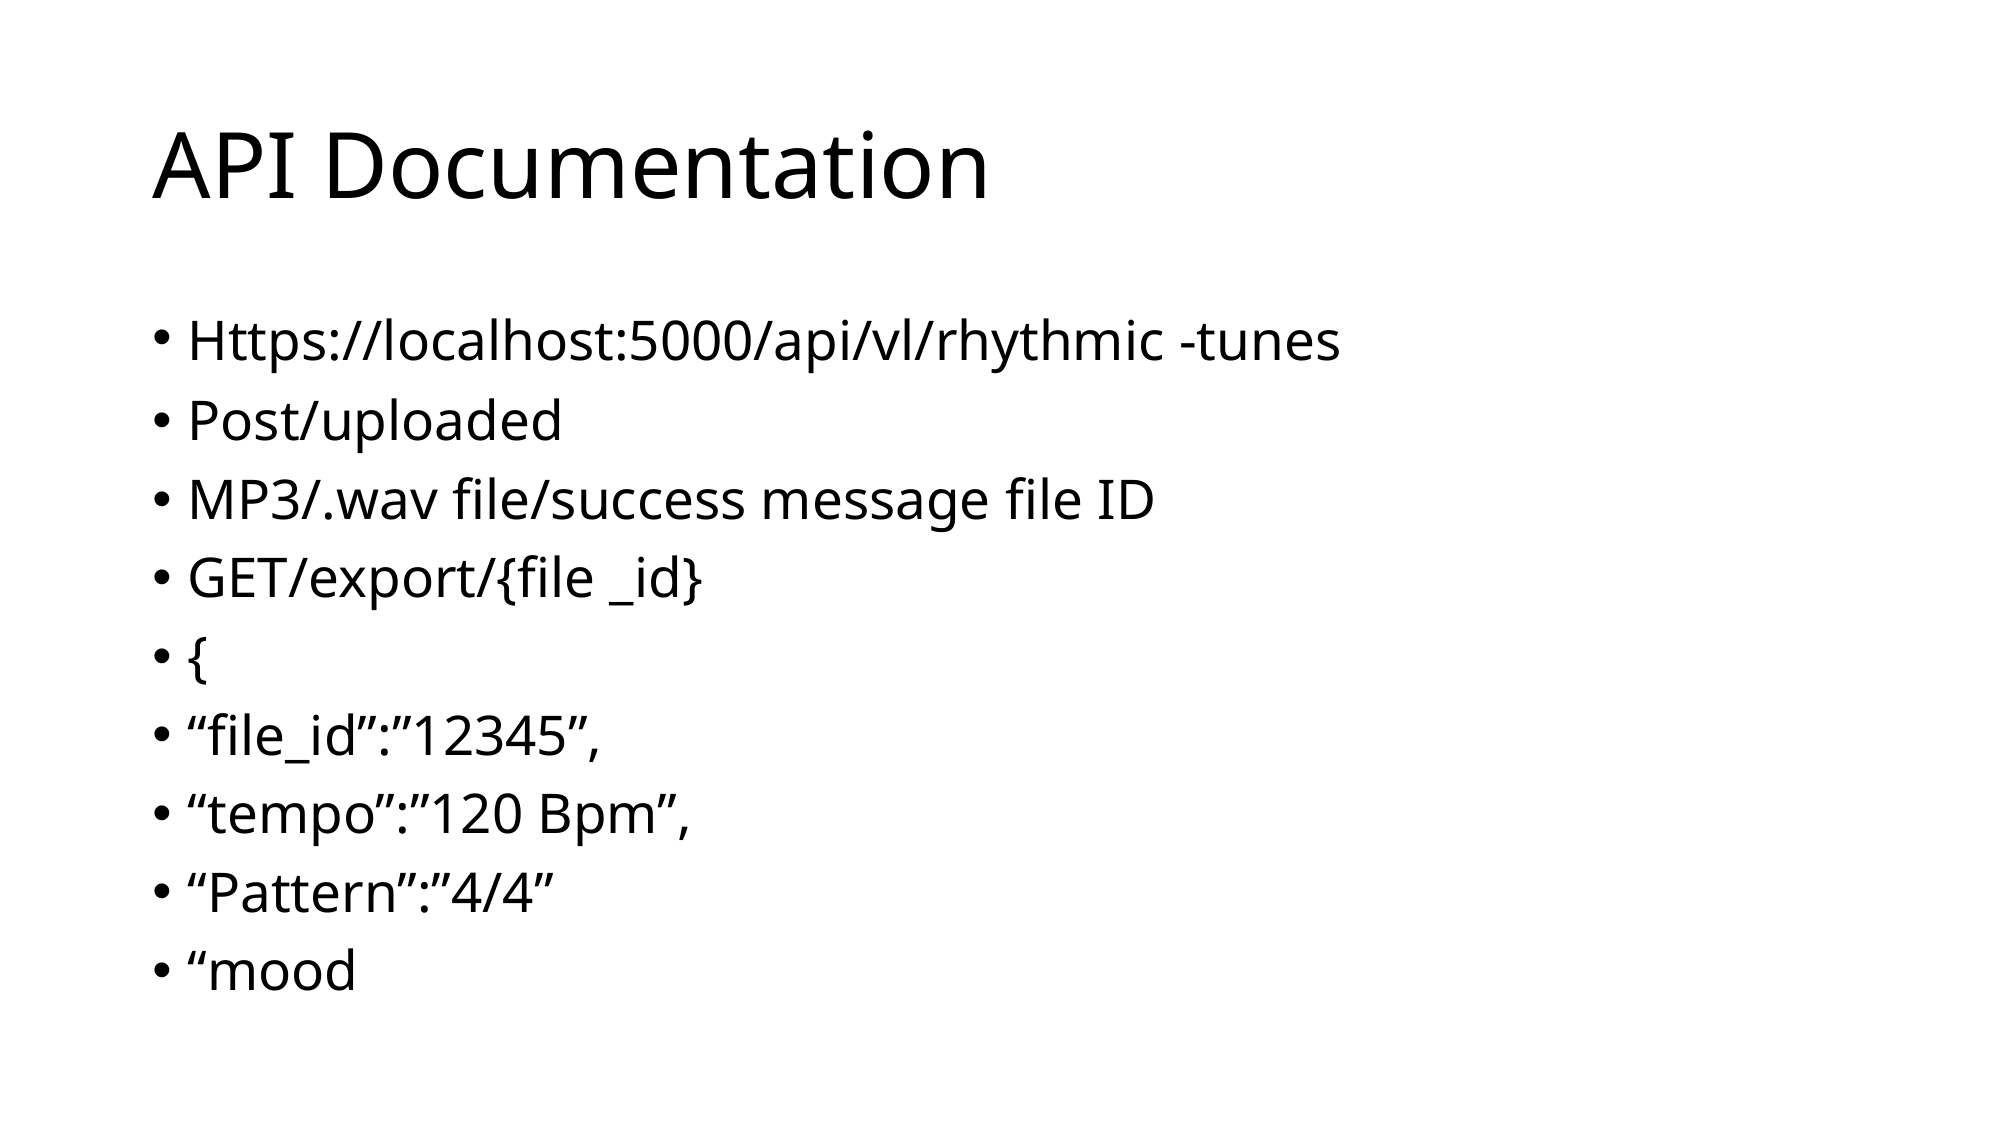

# API Documentation
Https://localhost:5000/api/vl/rhythmic -tunes
Post/uploaded
MP3/.wav file/success message file ID
GET/export/{file _id}
{
“file_id”:”12345”,
“tempo”:”120 Bpm”,
“Pattern”:”4/4”
“mood